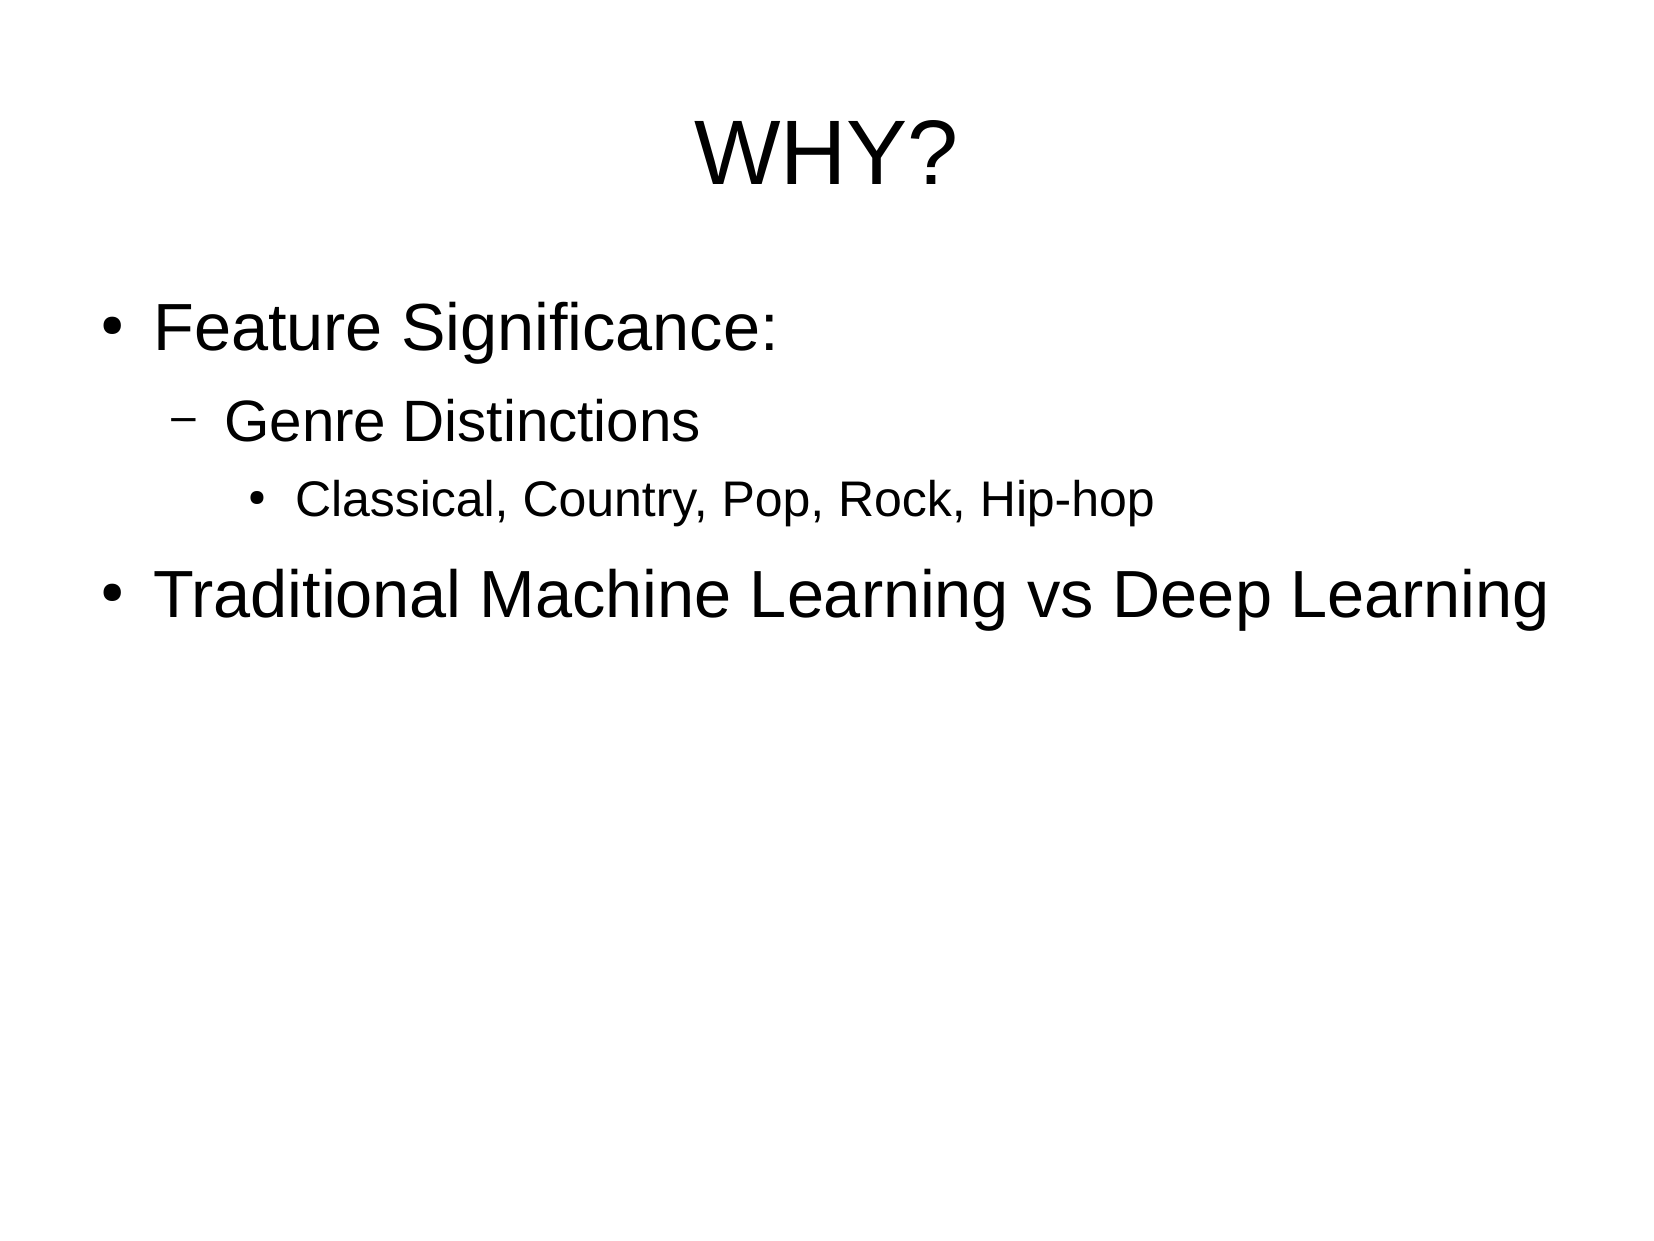

# WHY?
Feature Significance:
Genre Distinctions
Classical, Country, Pop, Rock, Hip-hop
Traditional Machine Learning vs Deep Learning